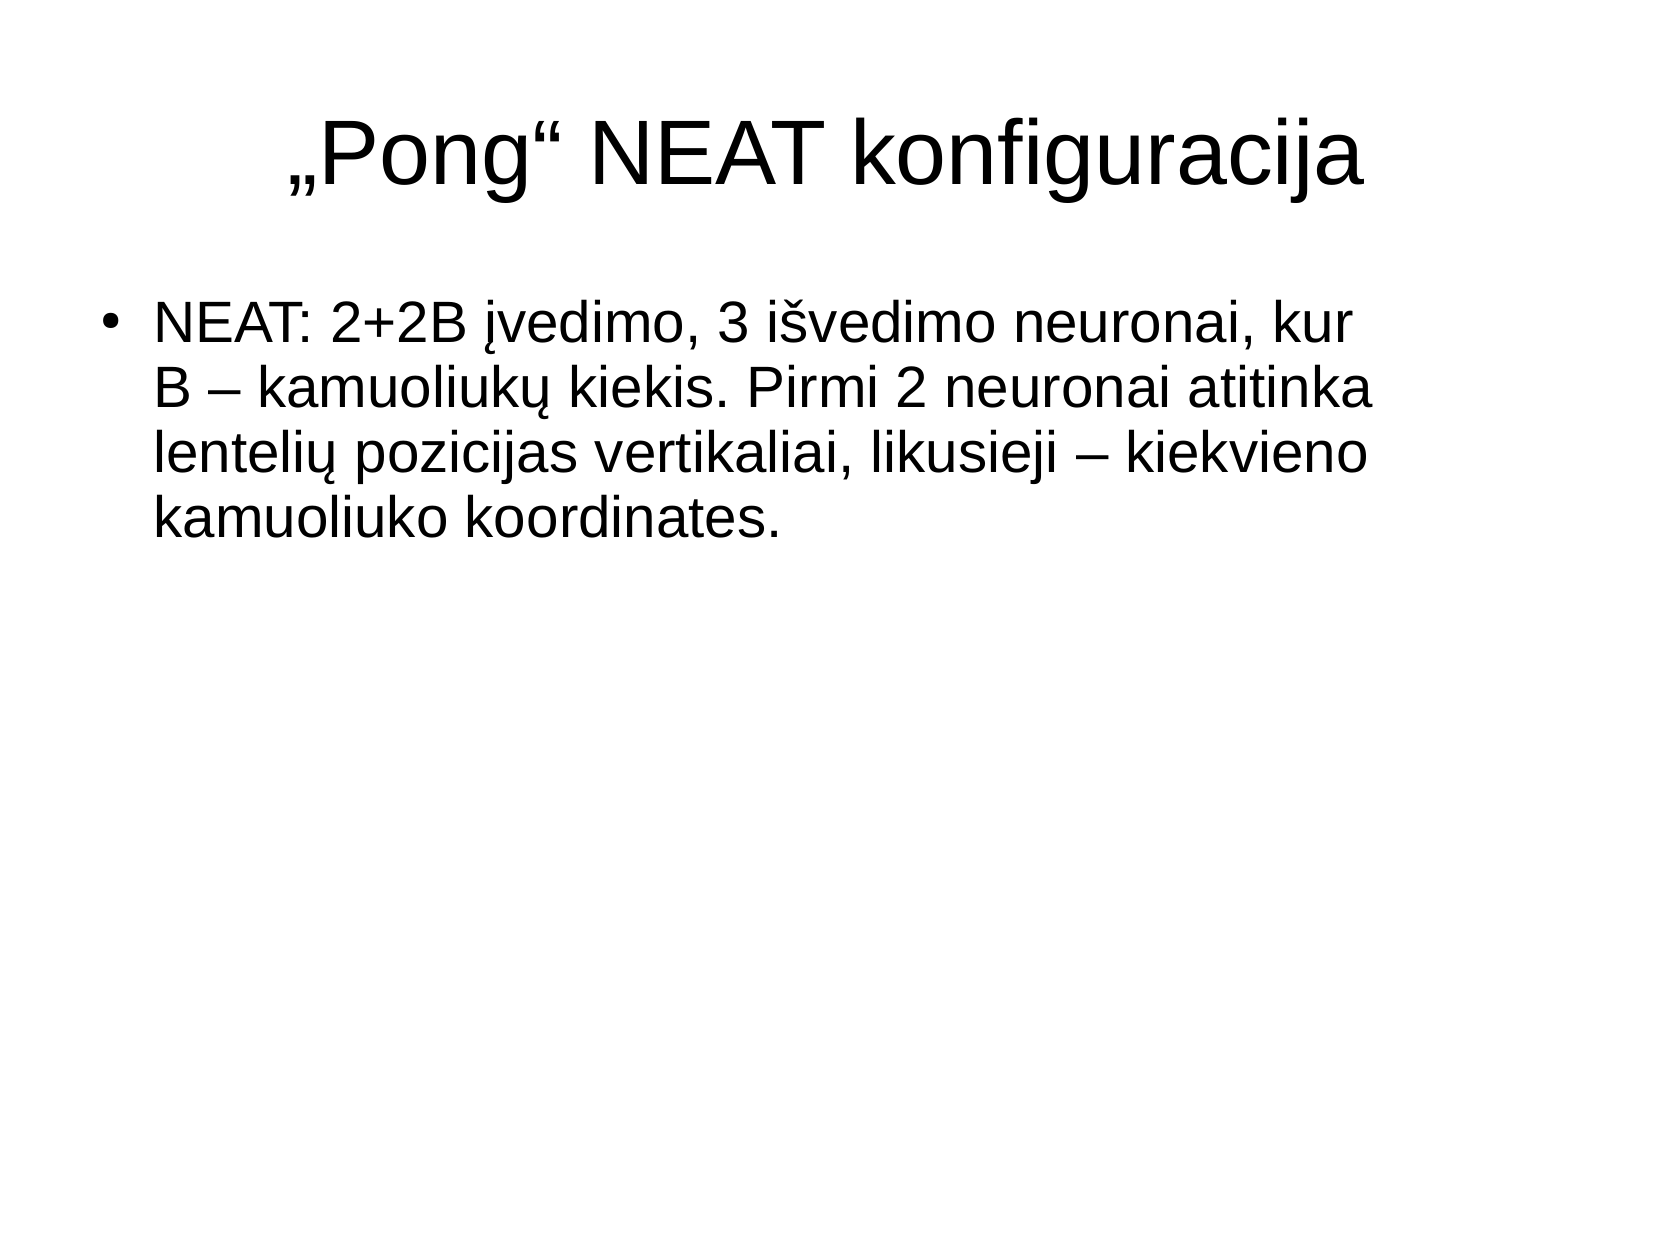

# „Pong“ NEAT konfiguracija
NEAT: 2+2B įvedimo, 3 išvedimo neuronai, kur
B – kamuoliukų kiekis. Pirmi 2 neuronai atitinka lentelių pozicijas vertikaliai, likusieji – kiekvieno kamuoliuko koordinates.